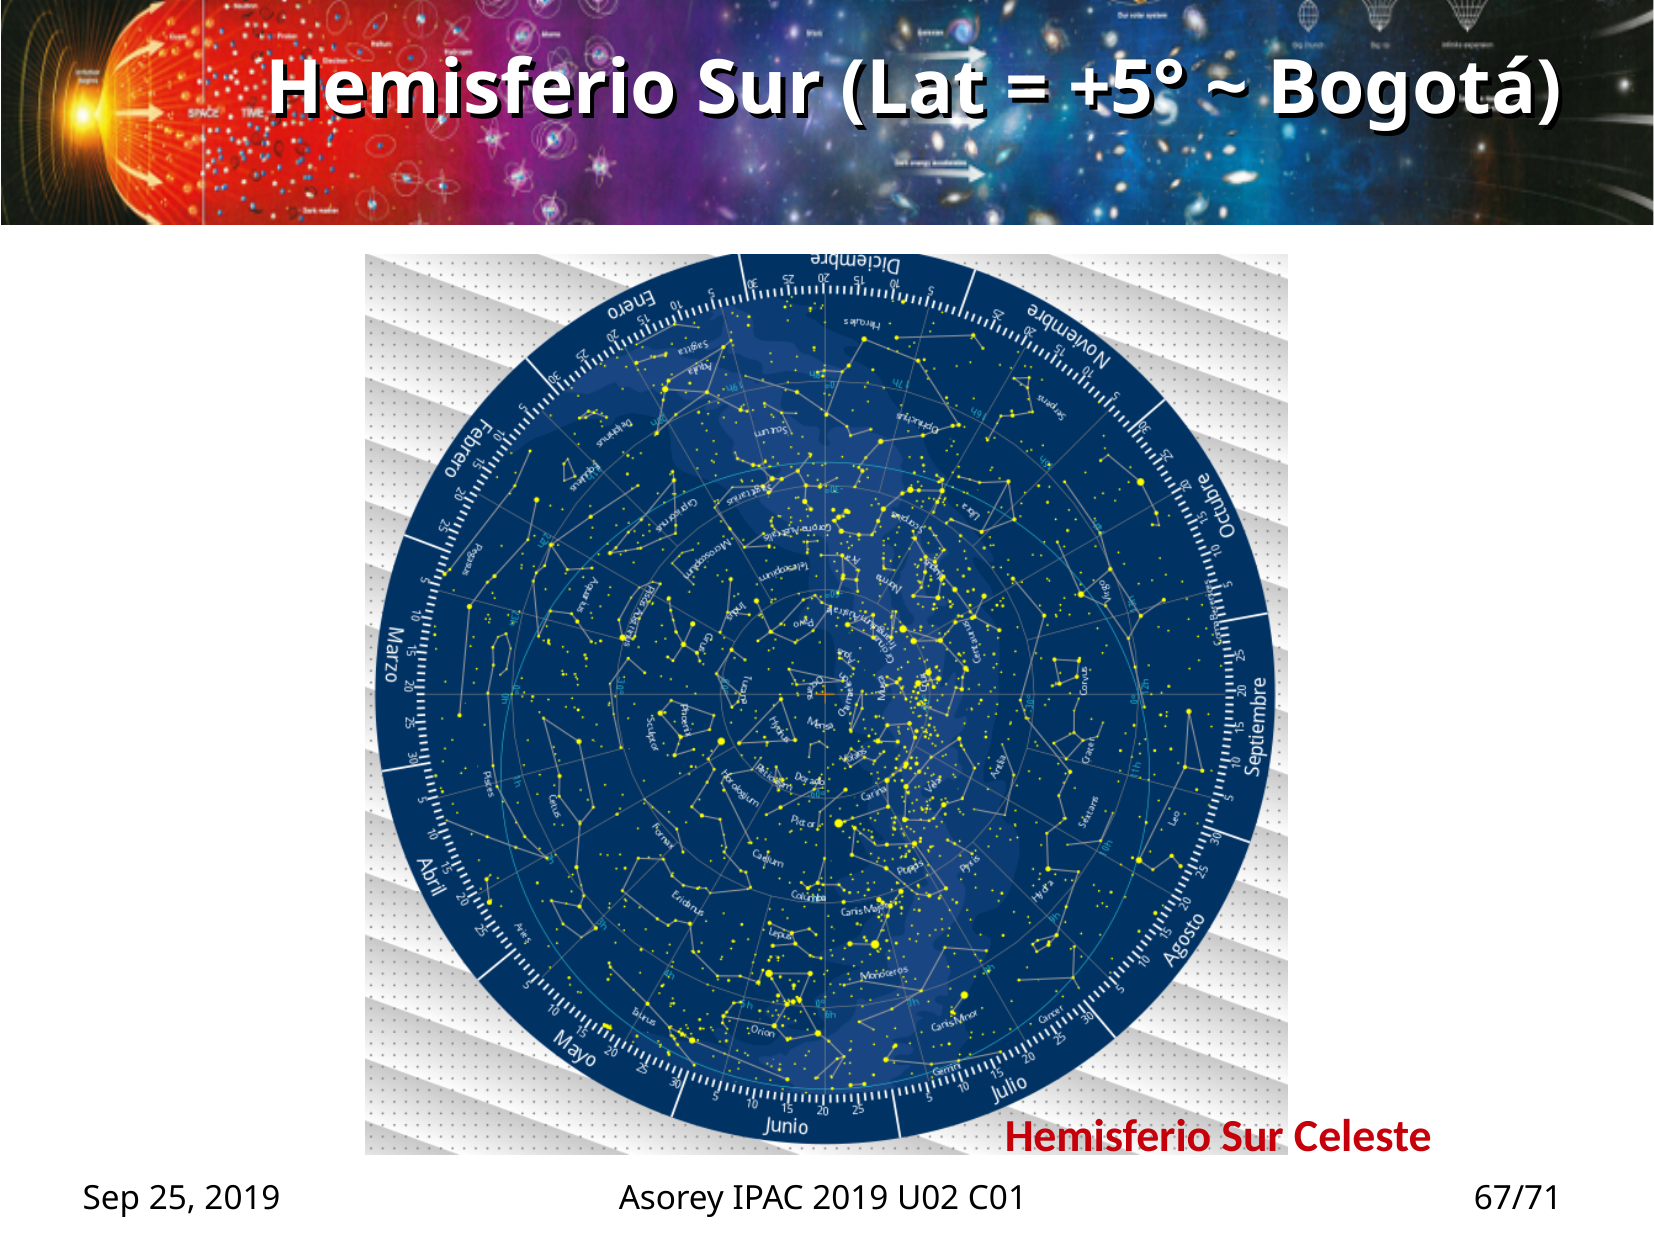

# Hemisferio Sur (Lat = +5° ~ Bogotá)
Hemisferio Sur Celeste
Sep 25, 2019
Asorey IPAC 2019 U02 C01
67